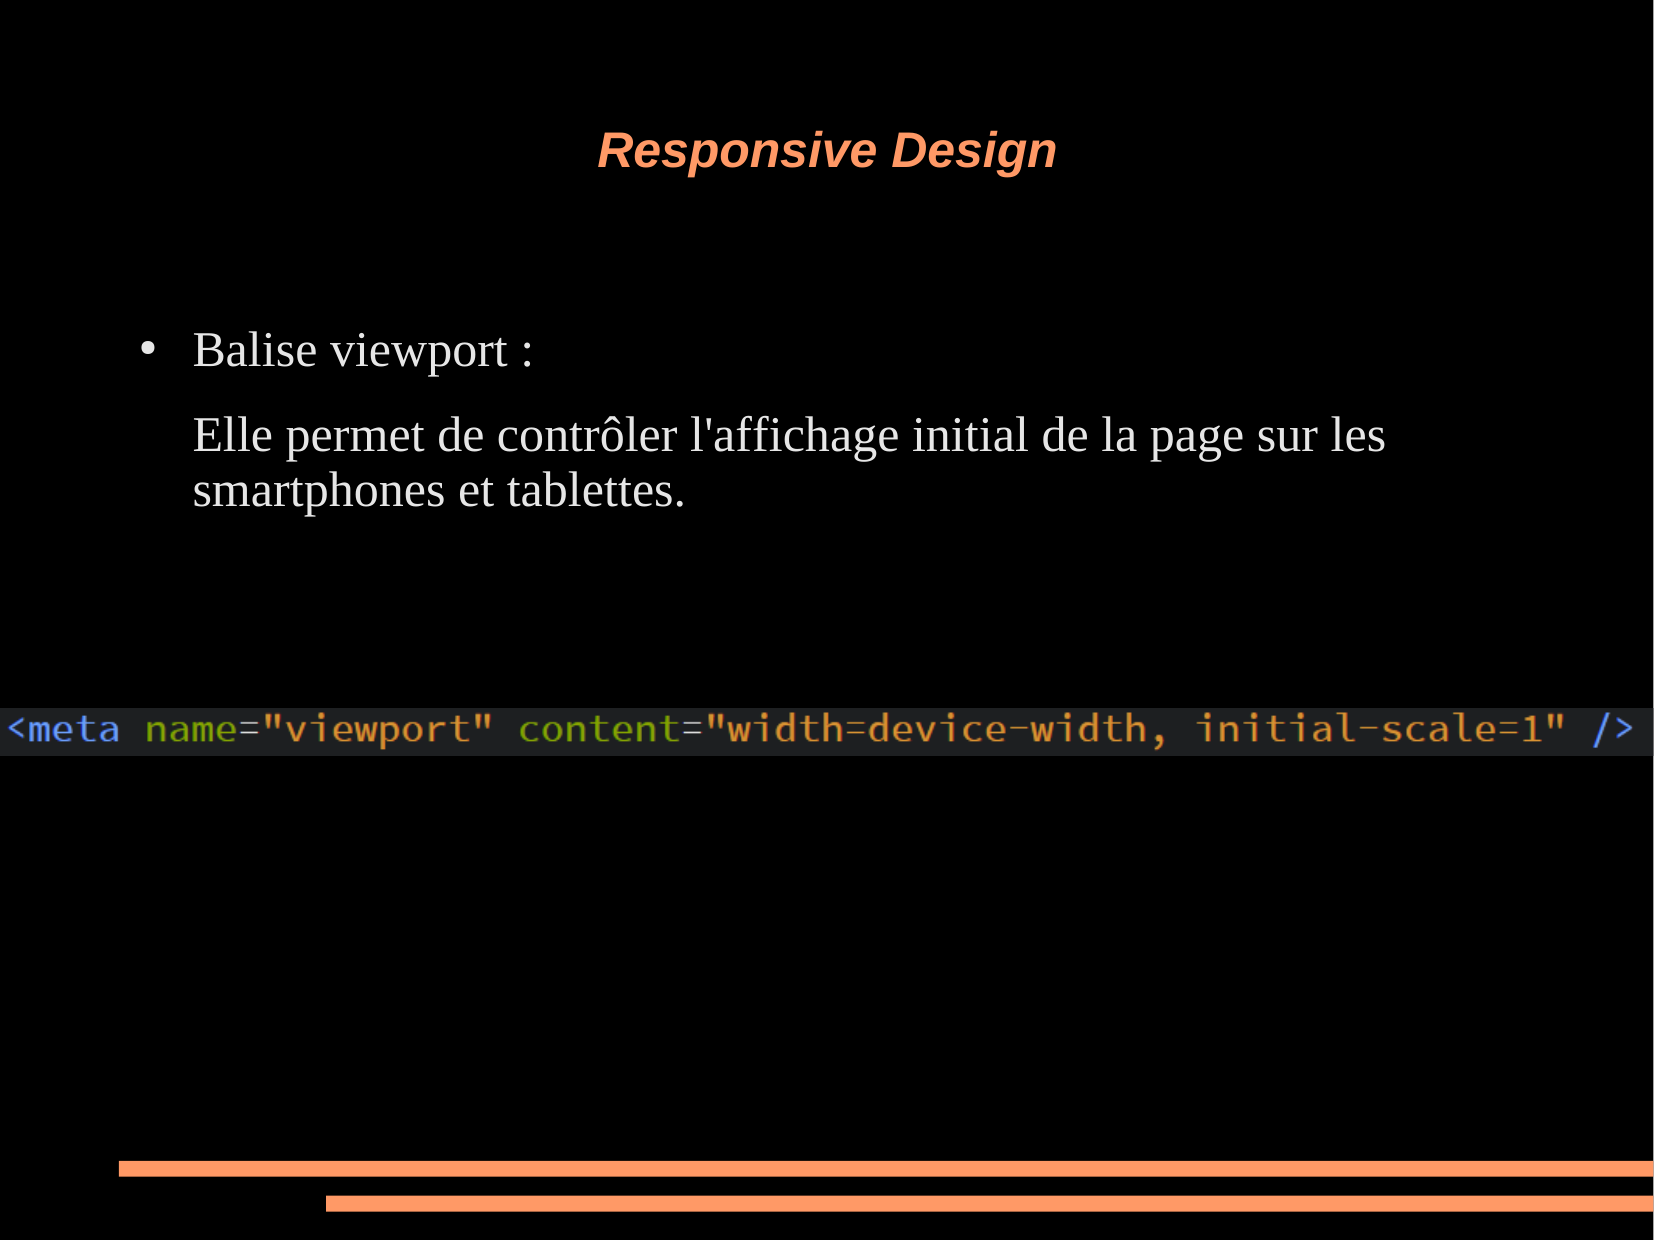

# Responsive Design
Balise viewport :
Elle permet de contrôler l'affichage initial de la page sur les smartphones et tablettes.